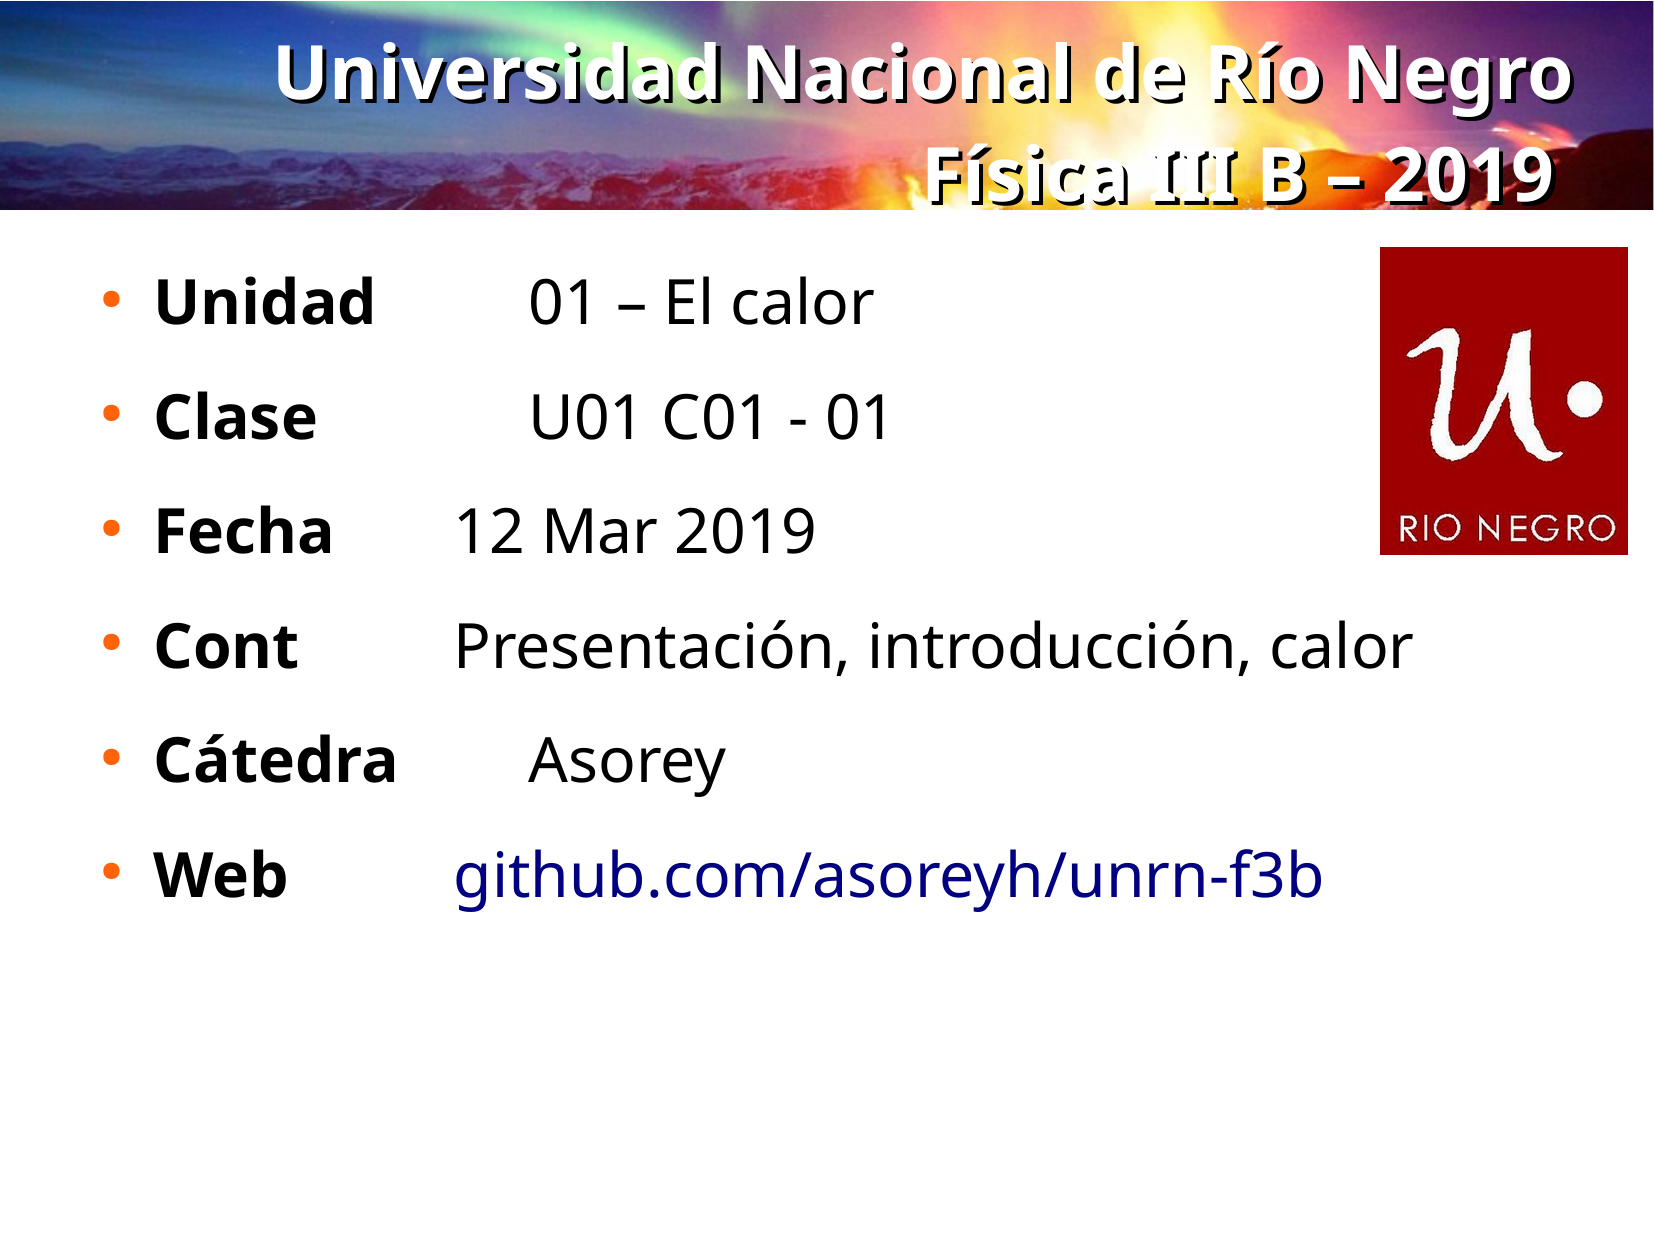

# Universidad Nacional de Río Negro Física III B – 2019
Unidad 		01 – El calor
Clase			U01 C01 - 01
Fecha		12 Mar 2019
Cont			Presentación, introducción, calor
Cátedra		Asorey
Web			github.com/asoreyh/unrn-f3b